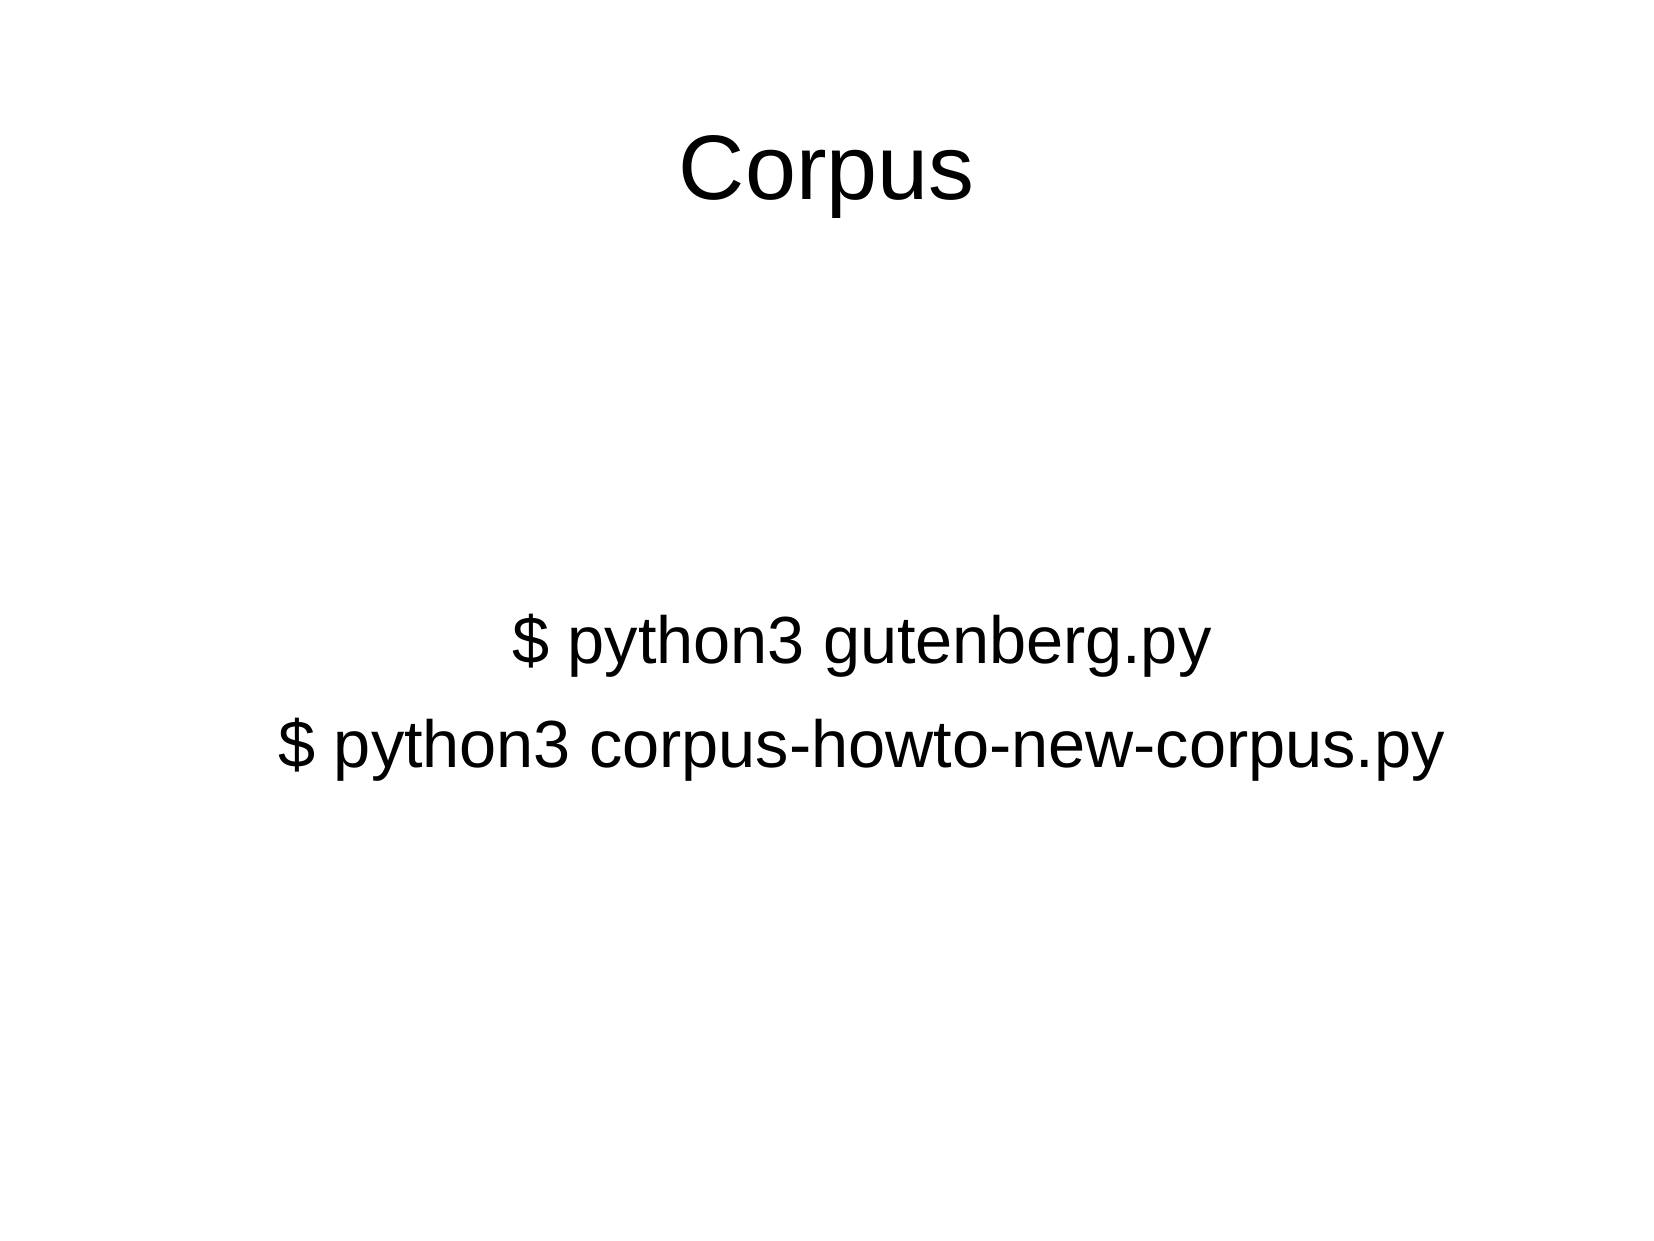

# Corpus
$ python3 gutenberg.py
$ python3 corpus-howto-new-corpus.py